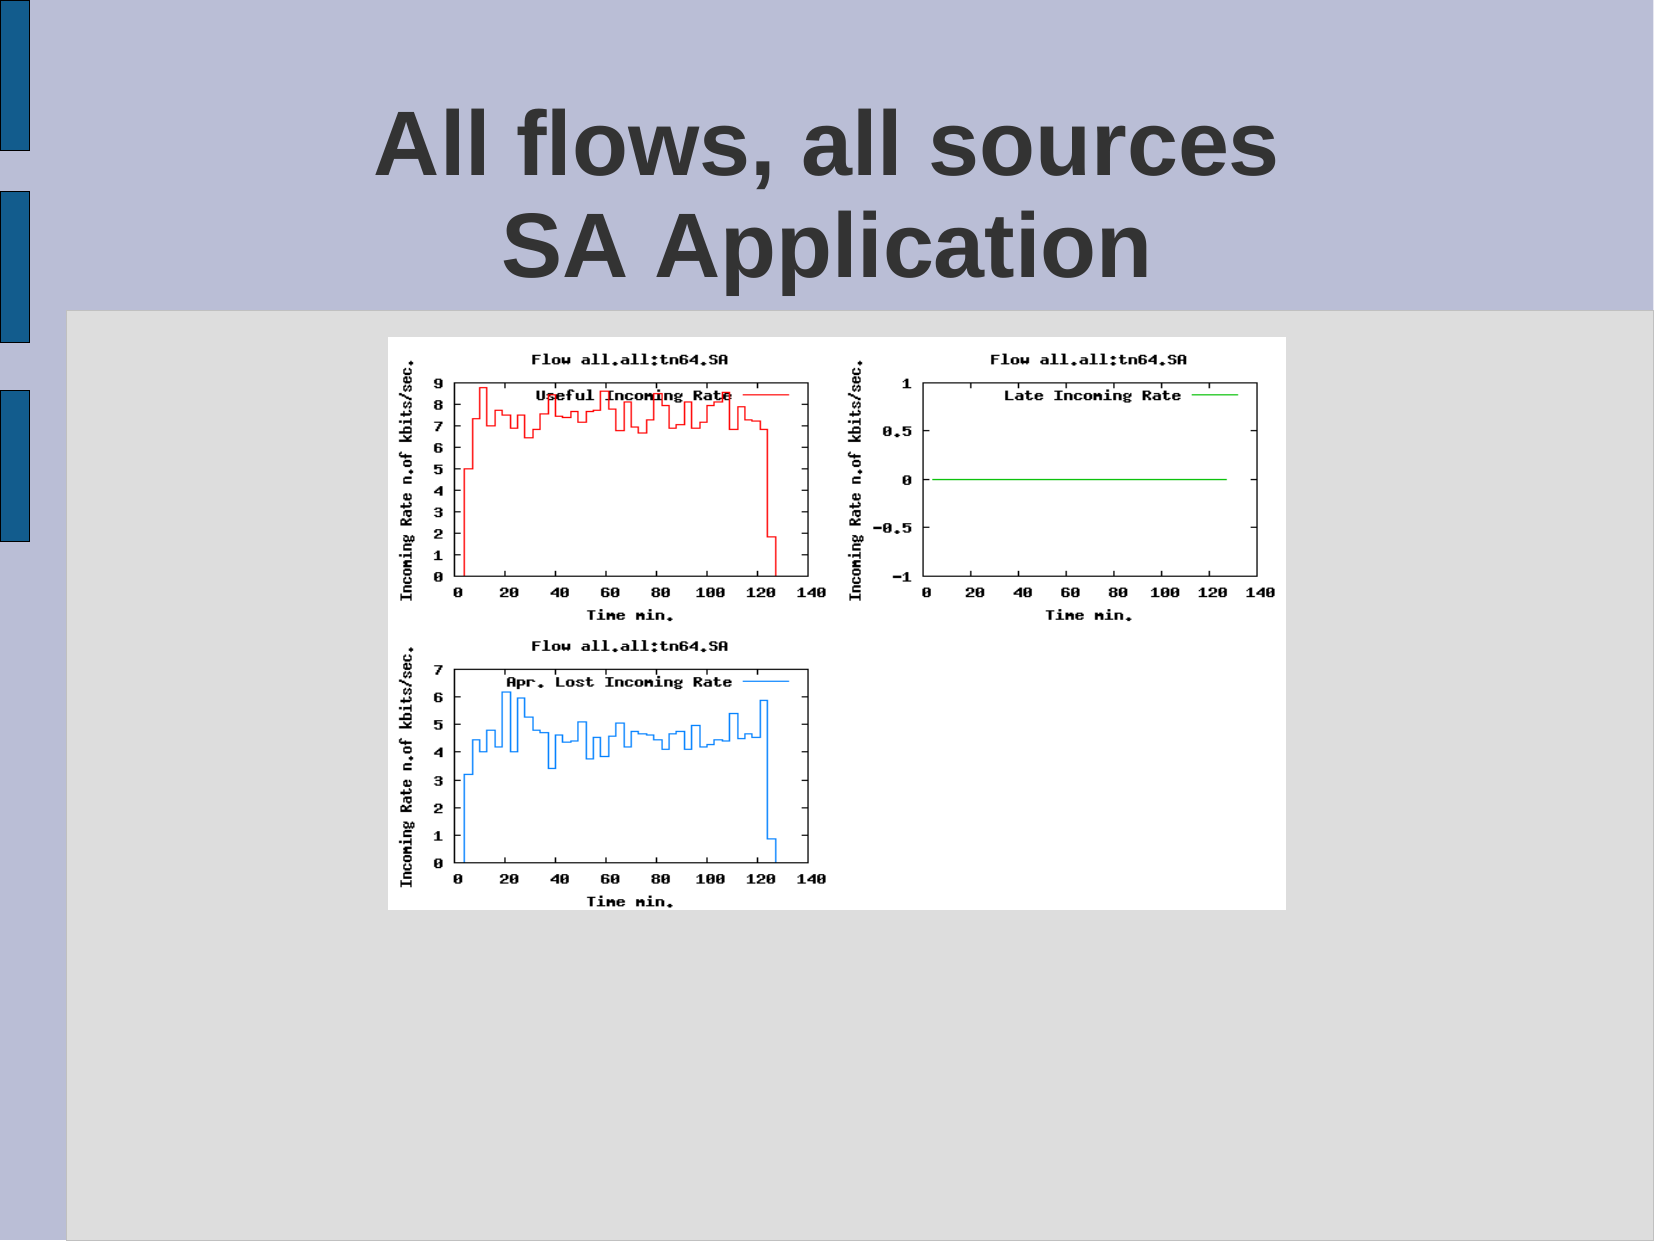

# All flows, all sources SA Application